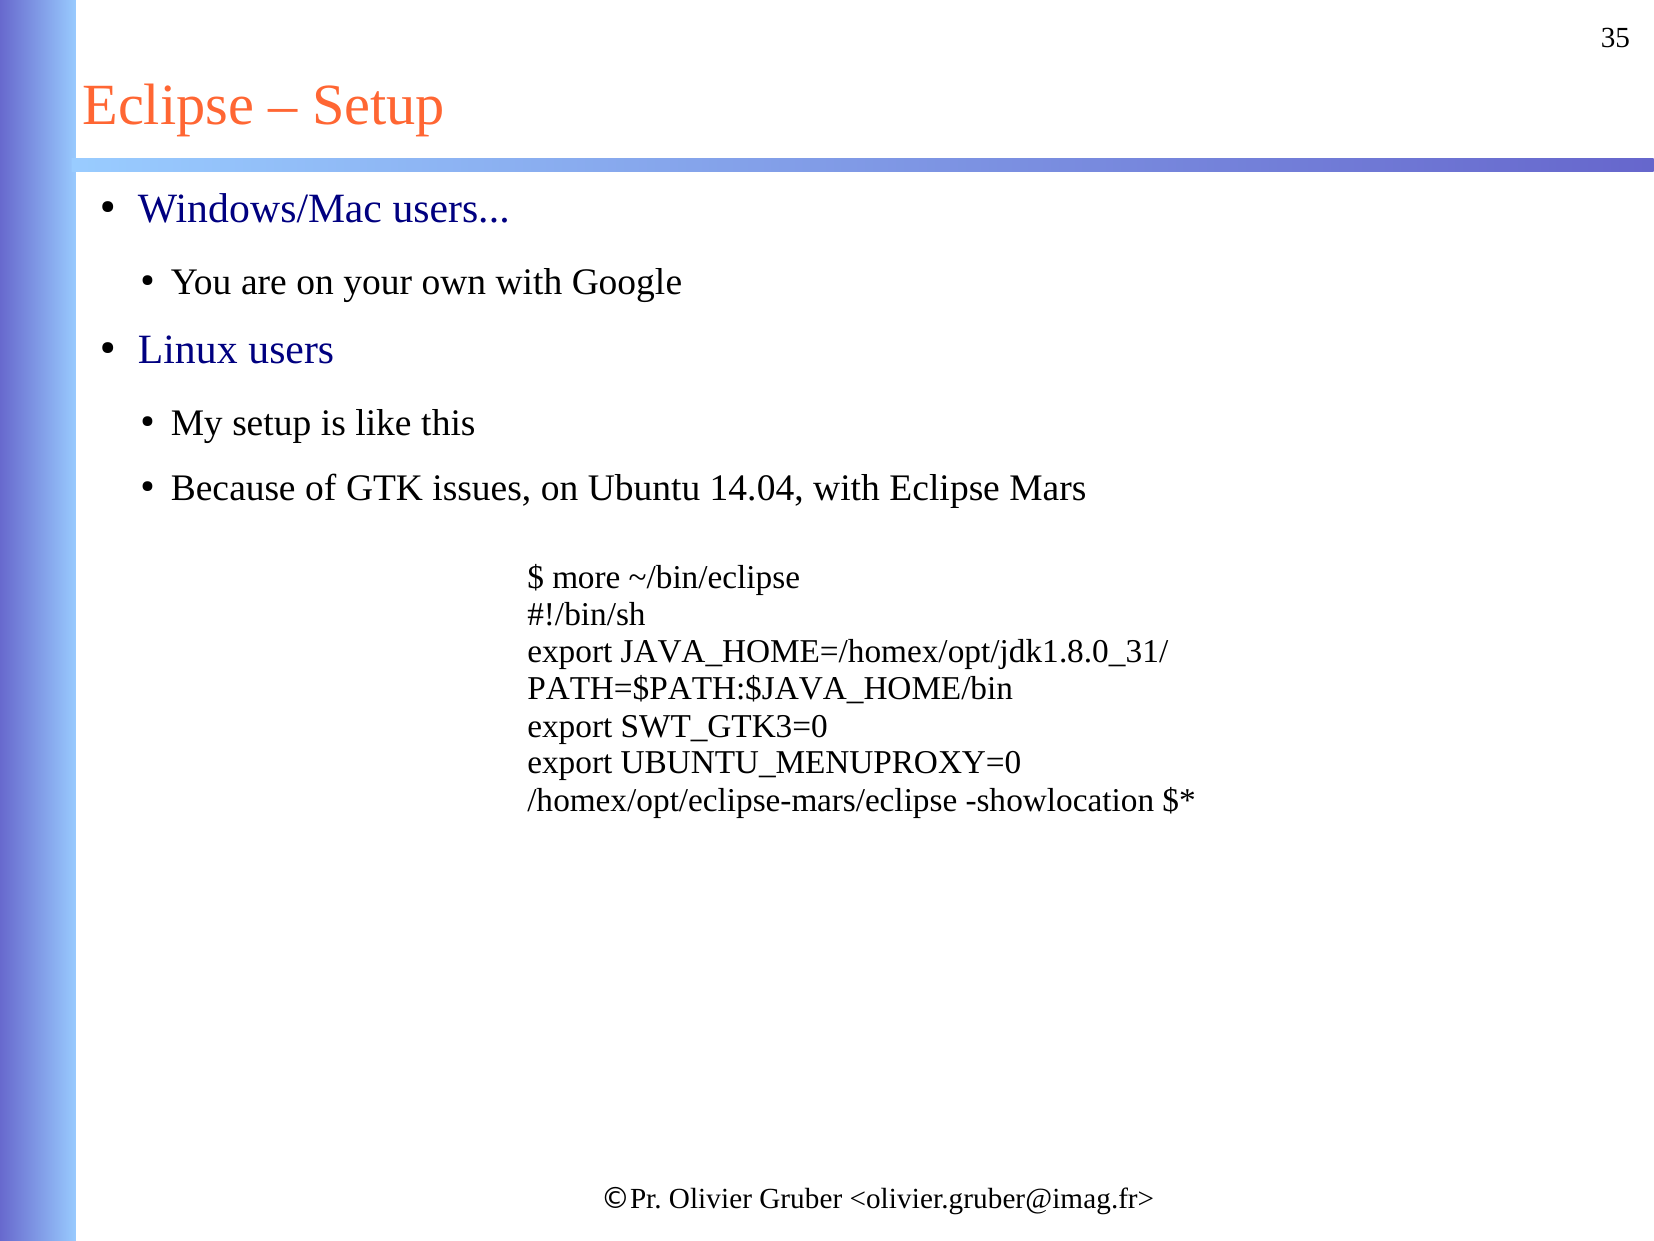

35
# Eclipse – Setup
Windows/Mac users...
You are on your own with Google
Linux users
My setup is like this
Because of GTK issues, on Ubuntu 14.04, with Eclipse Mars
$ more ~/bin/eclipse
#!/bin/sh
export JAVA_HOME=/homex/opt/jdk1.8.0_31/
PATH=$PATH:$JAVA_HOME/bin
export SWT_GTK3=0
export UBUNTU_MENUPROXY=0
/homex/opt/eclipse-mars/eclipse -showlocation $*